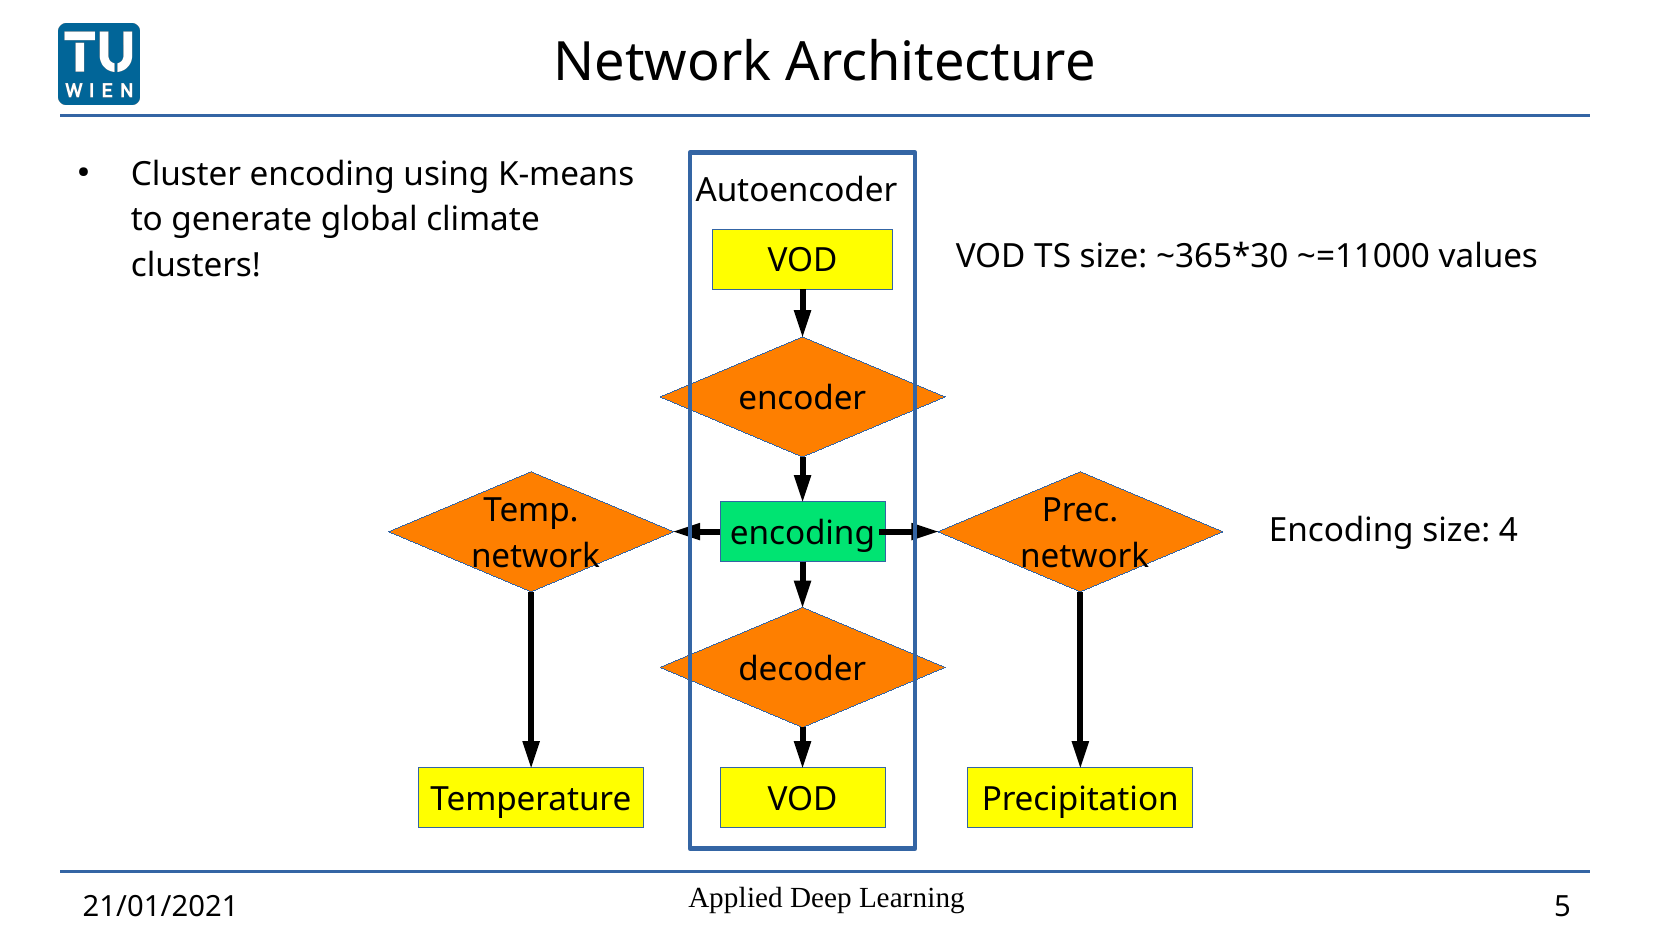

# Network Architecture
Cluster encoding using K-means to generate global climate clusters!
Autoencoder
VOD TS size: ~365*30 ~=11000 values
VOD
encoder
Temp.
 network
Prec.
 network
Encoding size: 4
encoding
decoder
Temperature
VOD
Precipitation
VODCA, EGU 2019
09/04/2019
5